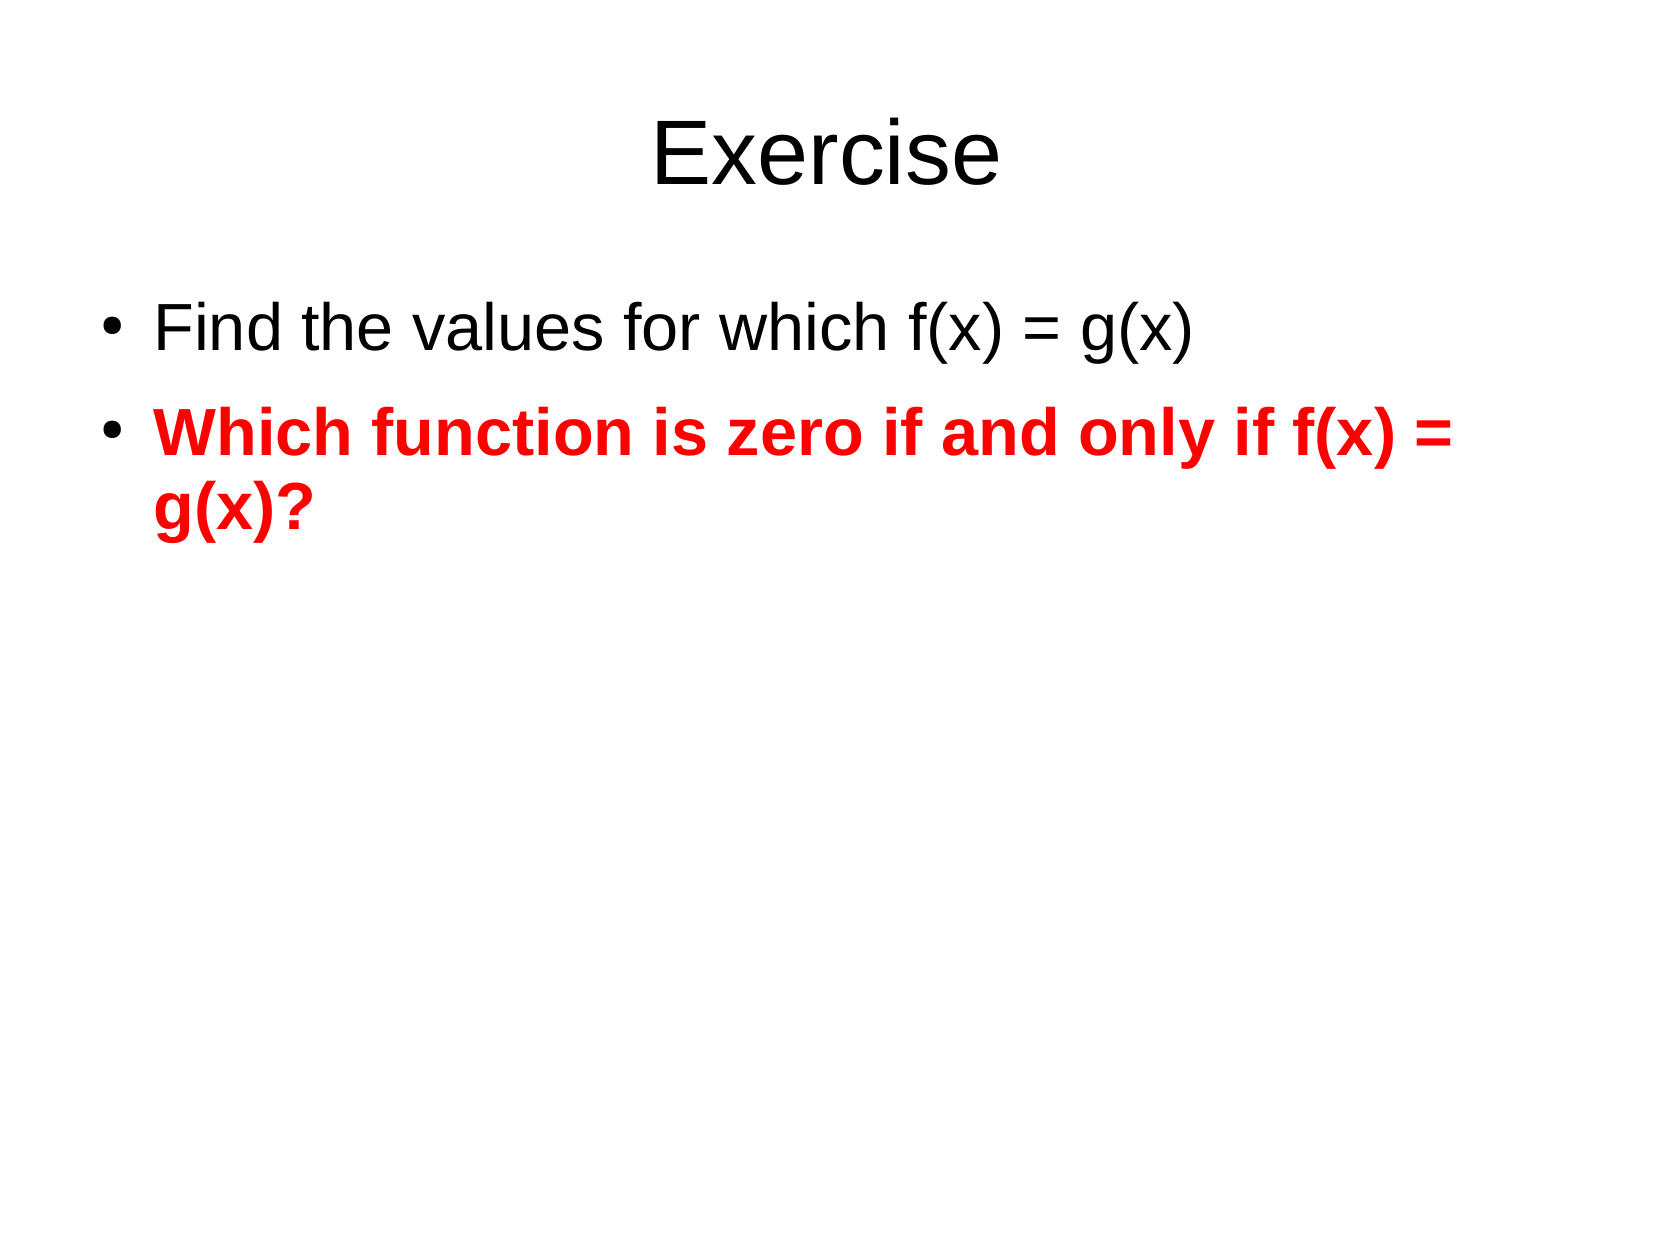

# Exercise
Find the values for which f(x) = g(x)
Which function is zero if and only if f(x) = g(x)?